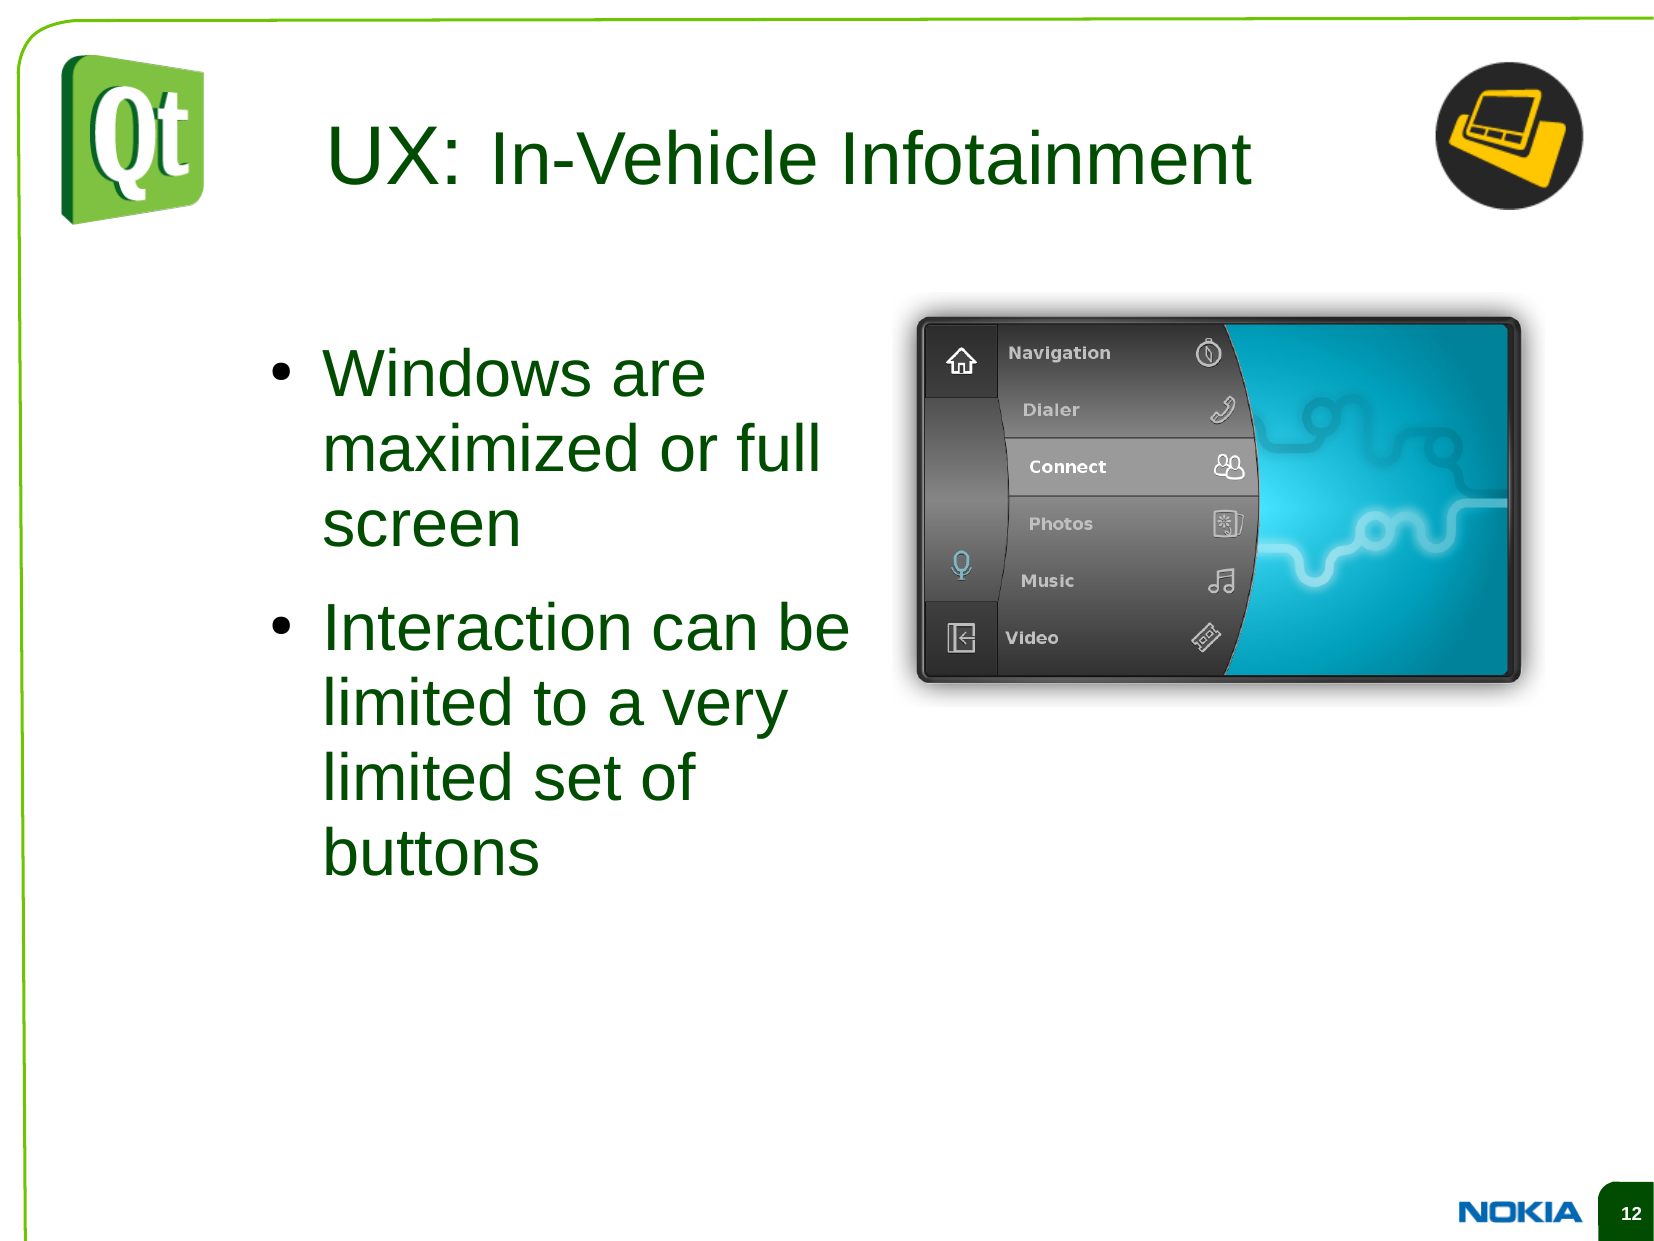

# UX: In-Vehicle Infotainment
Windows are
maximized or full
screen
Interaction can be
limited to a very
limited set of
buttons